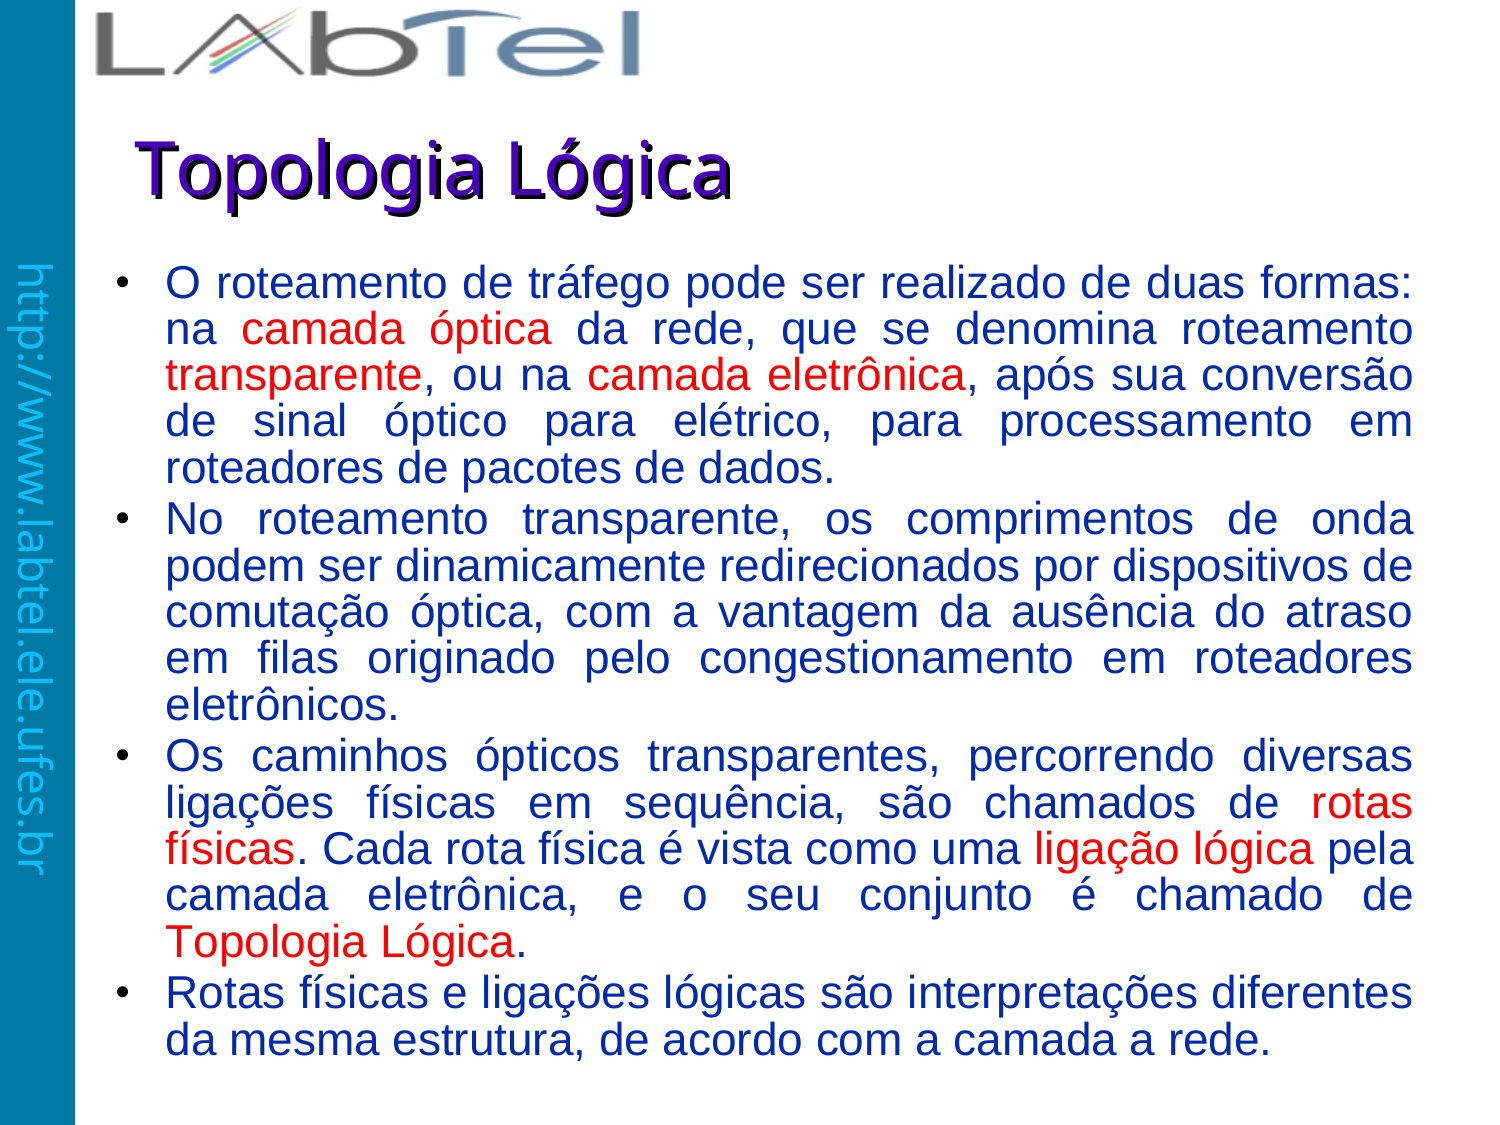

# Topologia Lógica
O roteamento de tráfego pode ser realizado de duas formas: na camada óptica da rede, que se denomina roteamento transparente, ou na camada eletrônica, após sua conversão de sinal óptico para elétrico, para processamento em roteadores de pacotes de dados.
No roteamento transparente, os comprimentos de onda podem ser dinamicamente redirecionados por dispositivos de comutação óptica, com a vantagem da ausência do atraso em filas originado pelo congestionamento em roteadores eletrônicos.
Os caminhos ópticos transparentes, percorrendo diversas ligações físicas em sequência, são chamados de rotas físicas. Cada rota física é vista como uma ligação lógica pela camada eletrônica, e o seu conjunto é chamado de Topologia Lógica.
Rotas físicas e ligações lógicas são interpretações diferentes da mesma estrutura, de acordo com a camada a rede.